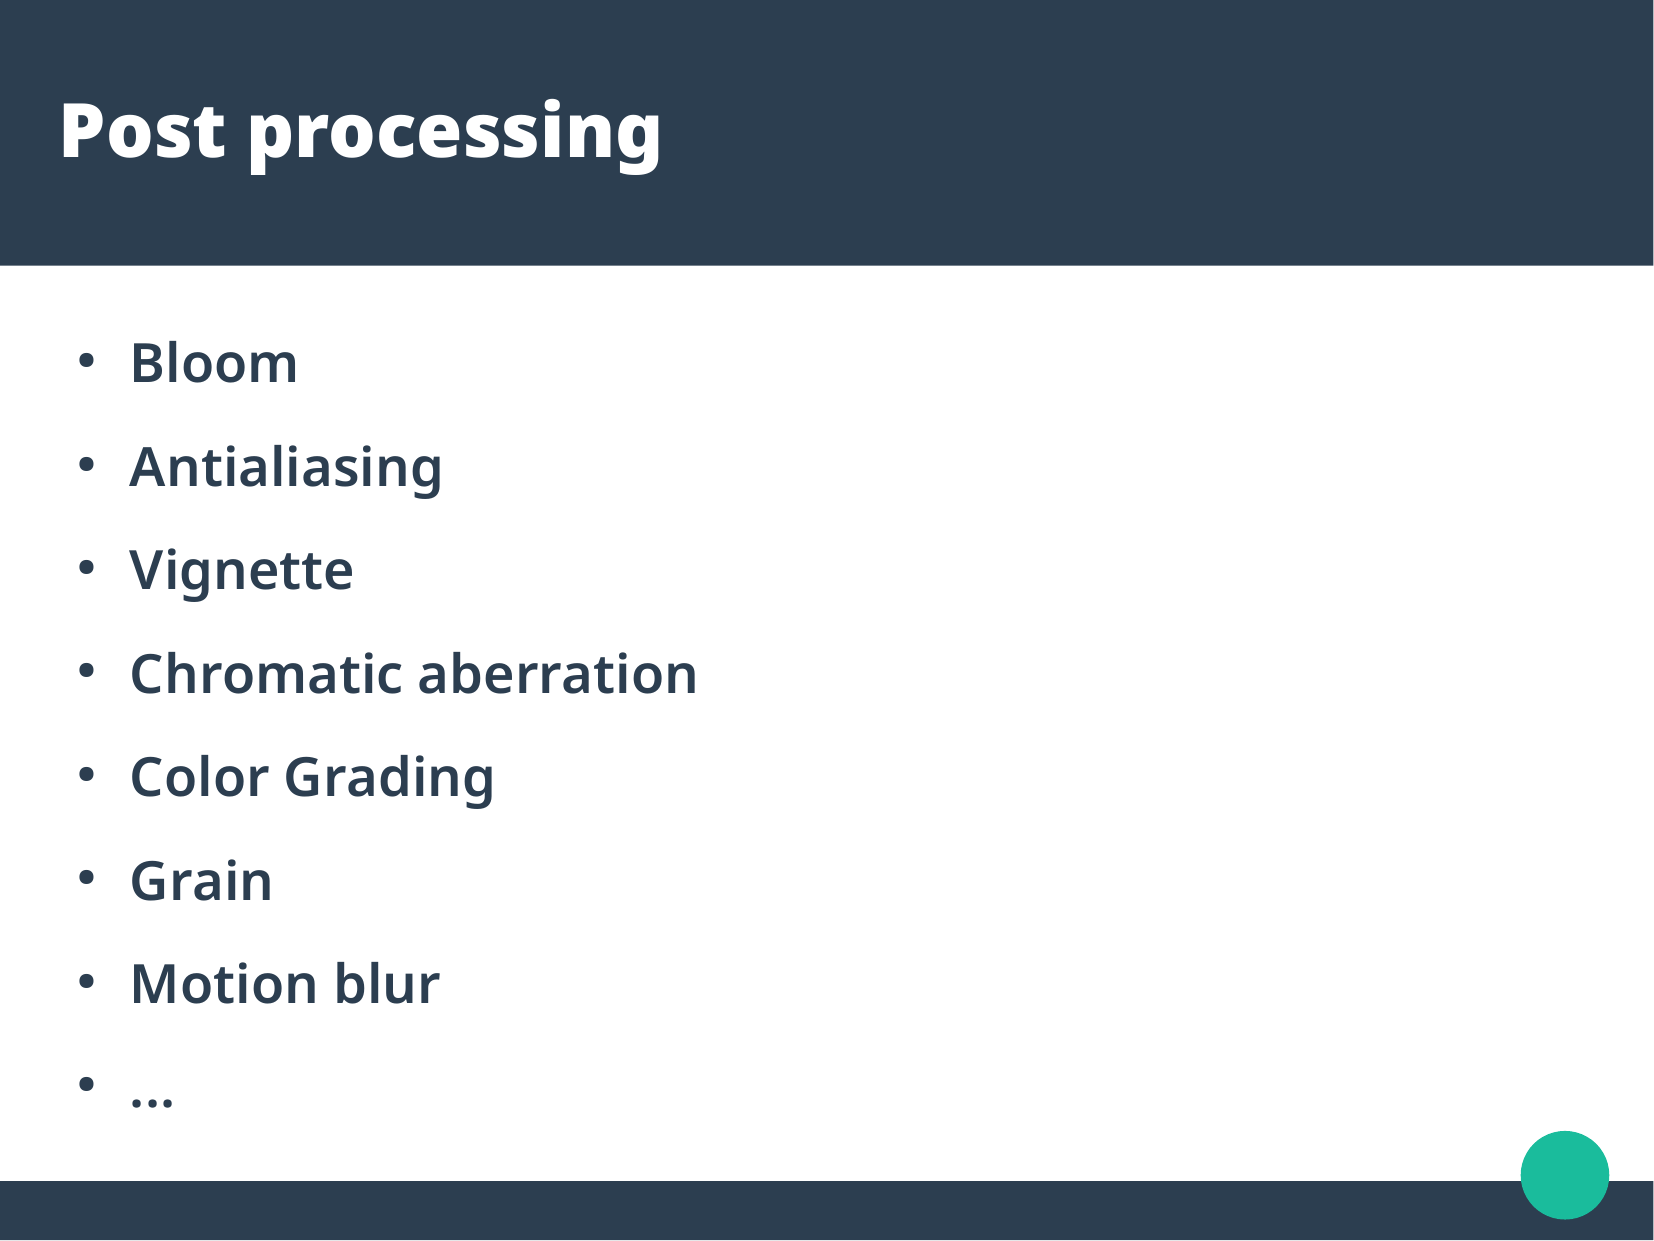

# Post processing
Bloom
Antialiasing
Vignette
Chromatic aberration
Color Grading
Grain
Motion blur
...